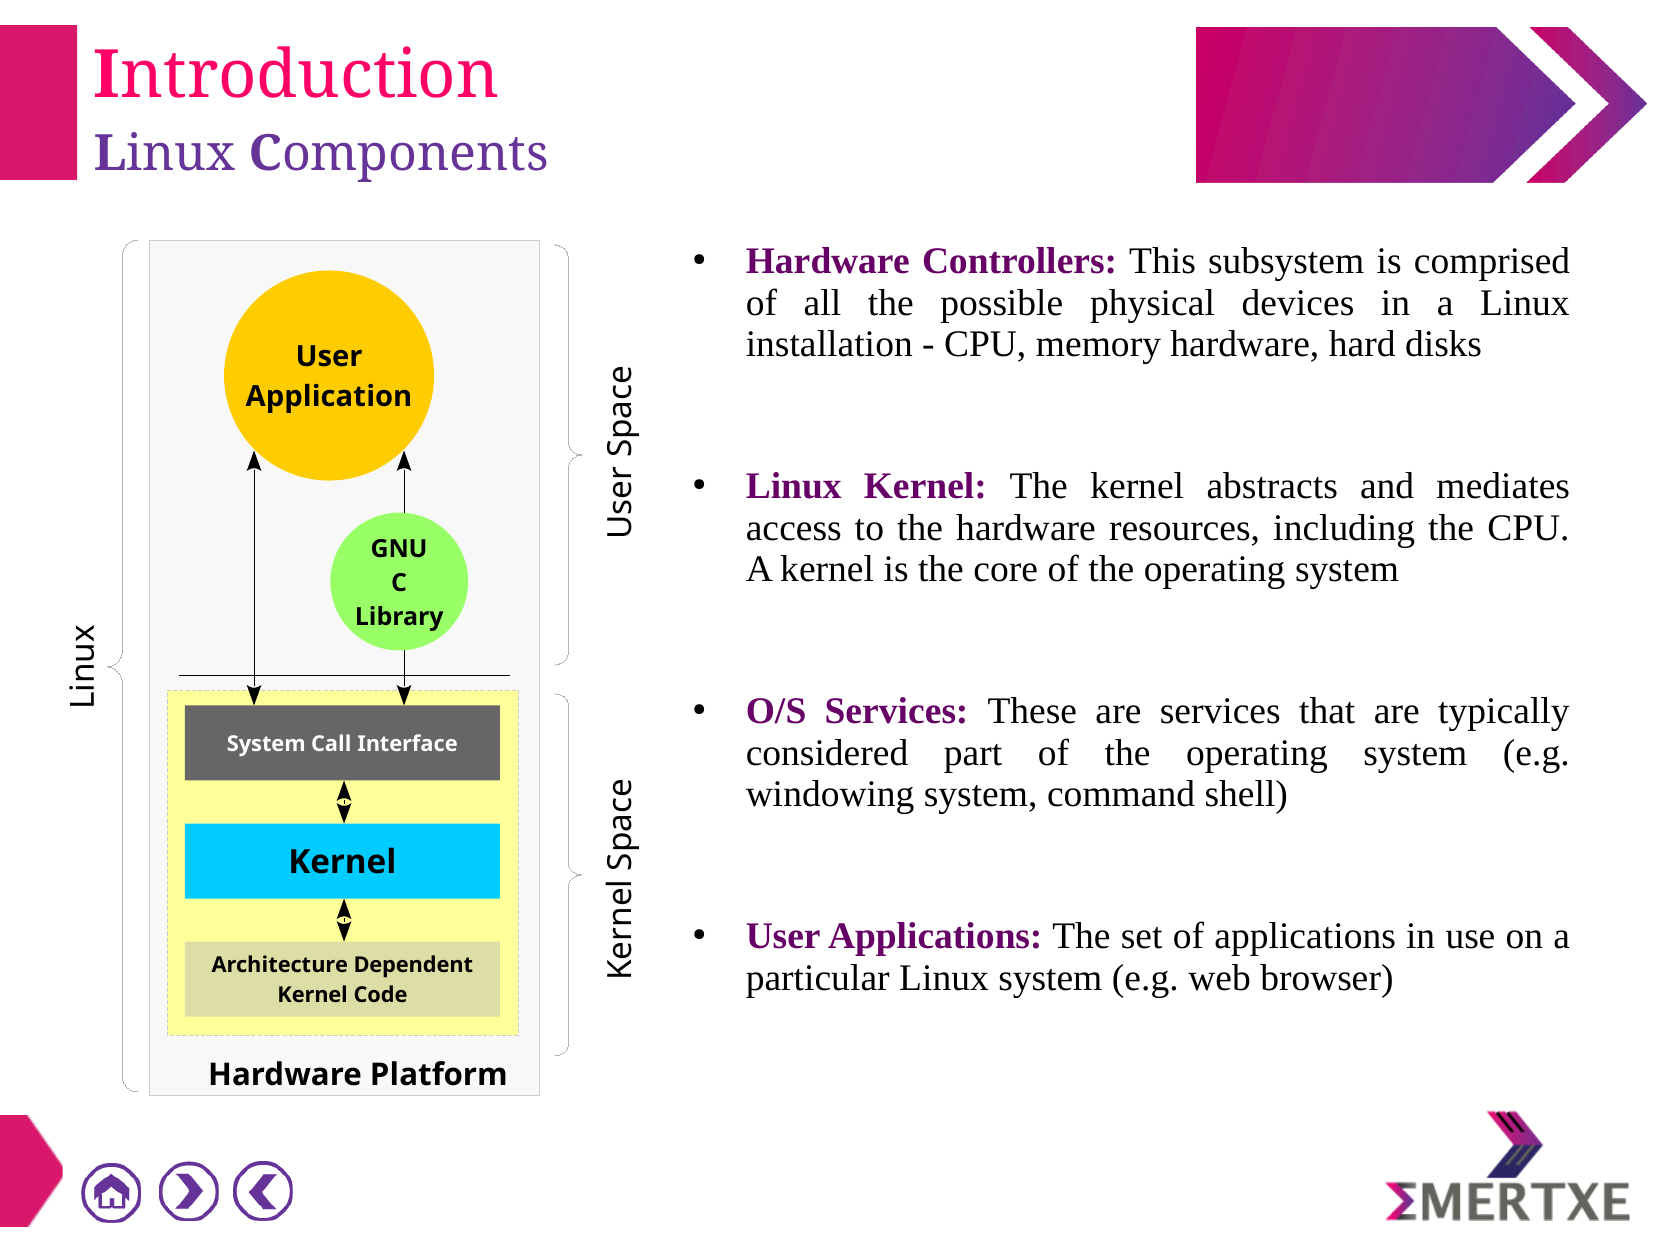

# Introduction Linux Components
User
Application
GNU
C
Library
System Call Interface
Kernel
Architecture Dependent
Kernel Code
Hardware Platform
User Space
Linux
Kernel Space
Hardware Controllers: This subsystem is comprised of all the possible physical devices in a Linux installation - CPU, memory hardware, hard disks
Linux Kernel: The kernel abstracts and mediates access to the hardware resources, including the CPU. A kernel is the core of the operating system
O/S Services: These are services that are typically considered part of the operating system (e.g. windowing system, command shell)
User Applications: The set of applications in use on a particular Linux system (e.g. web browser)